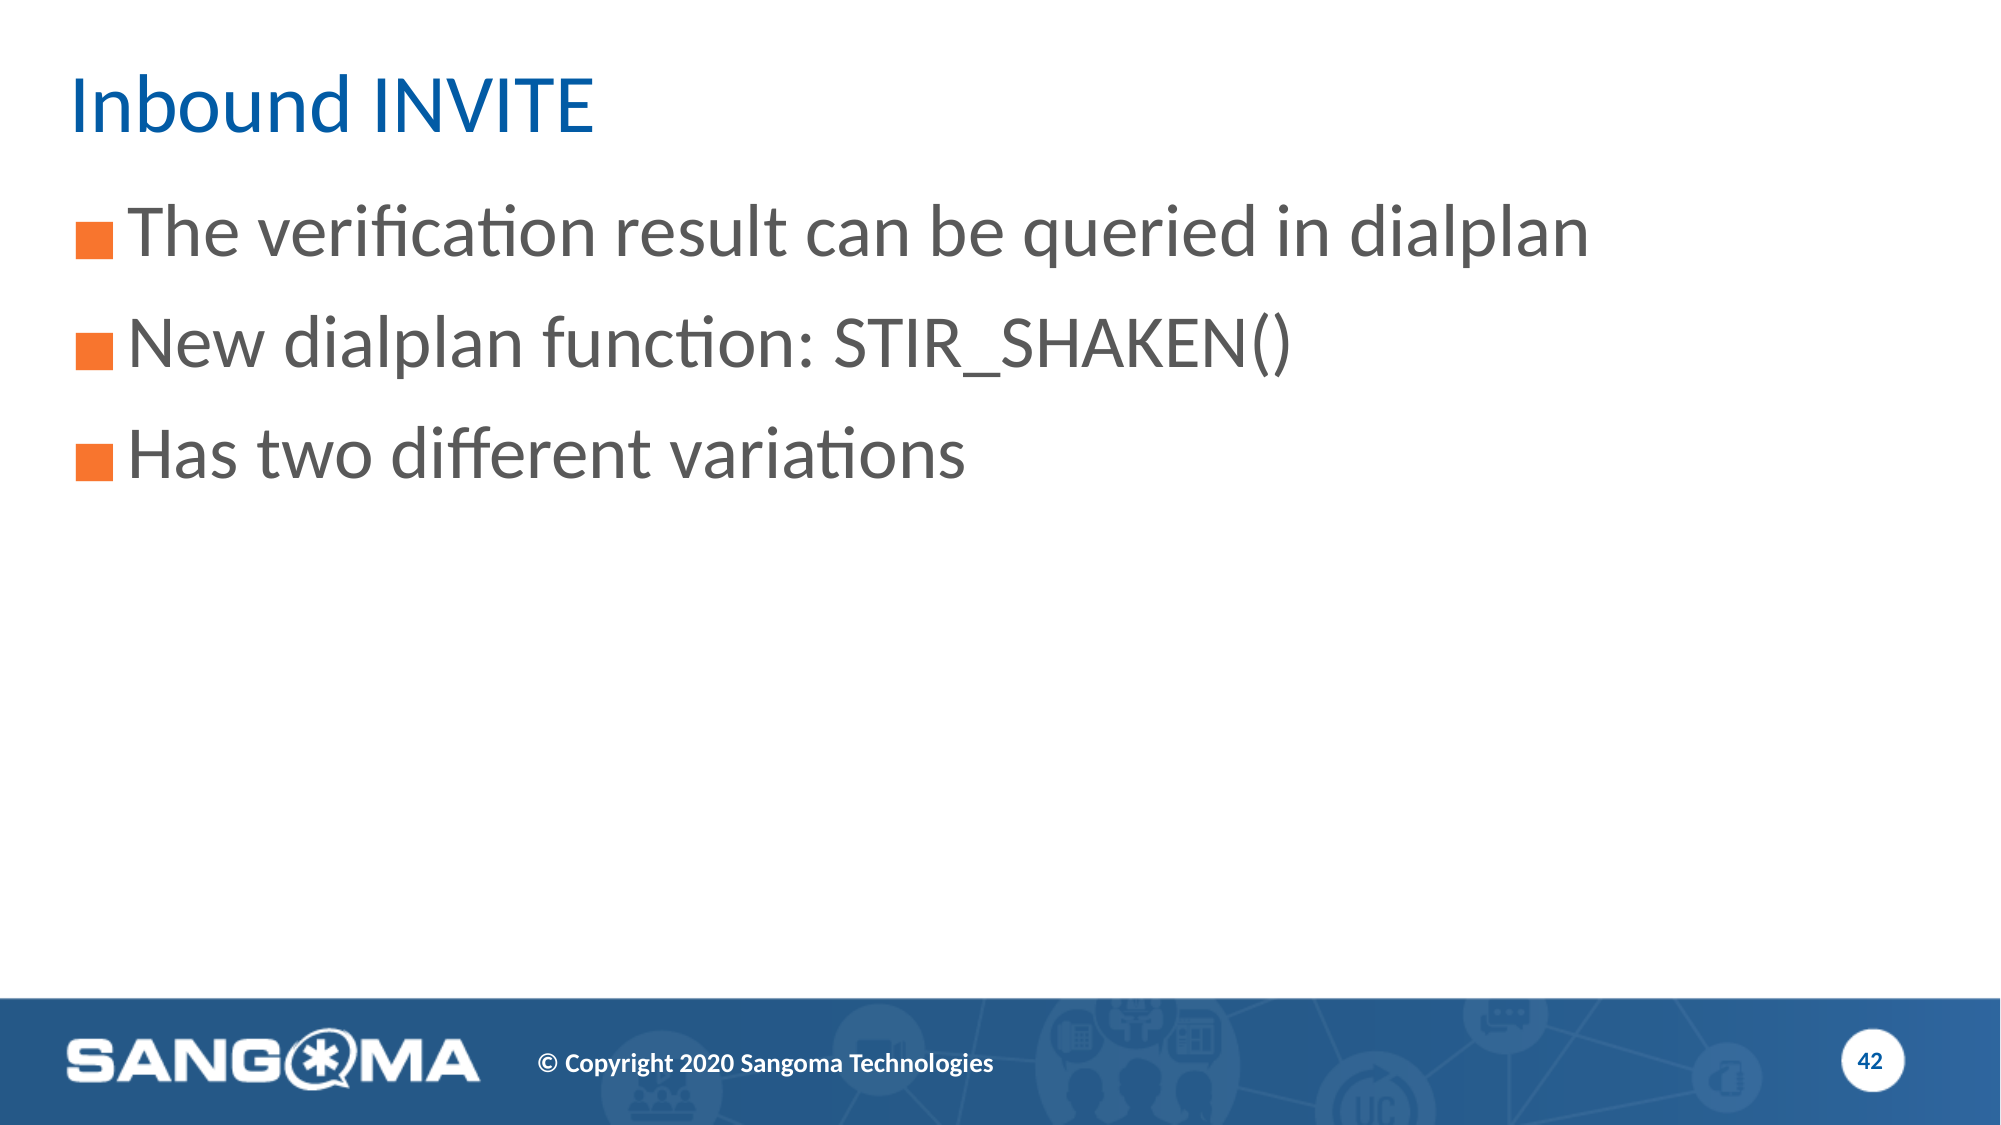

# Inbound INVITE
The verification result can be queried in dialplan
New dialplan function: STIR_SHAKEN()
Has two different variations